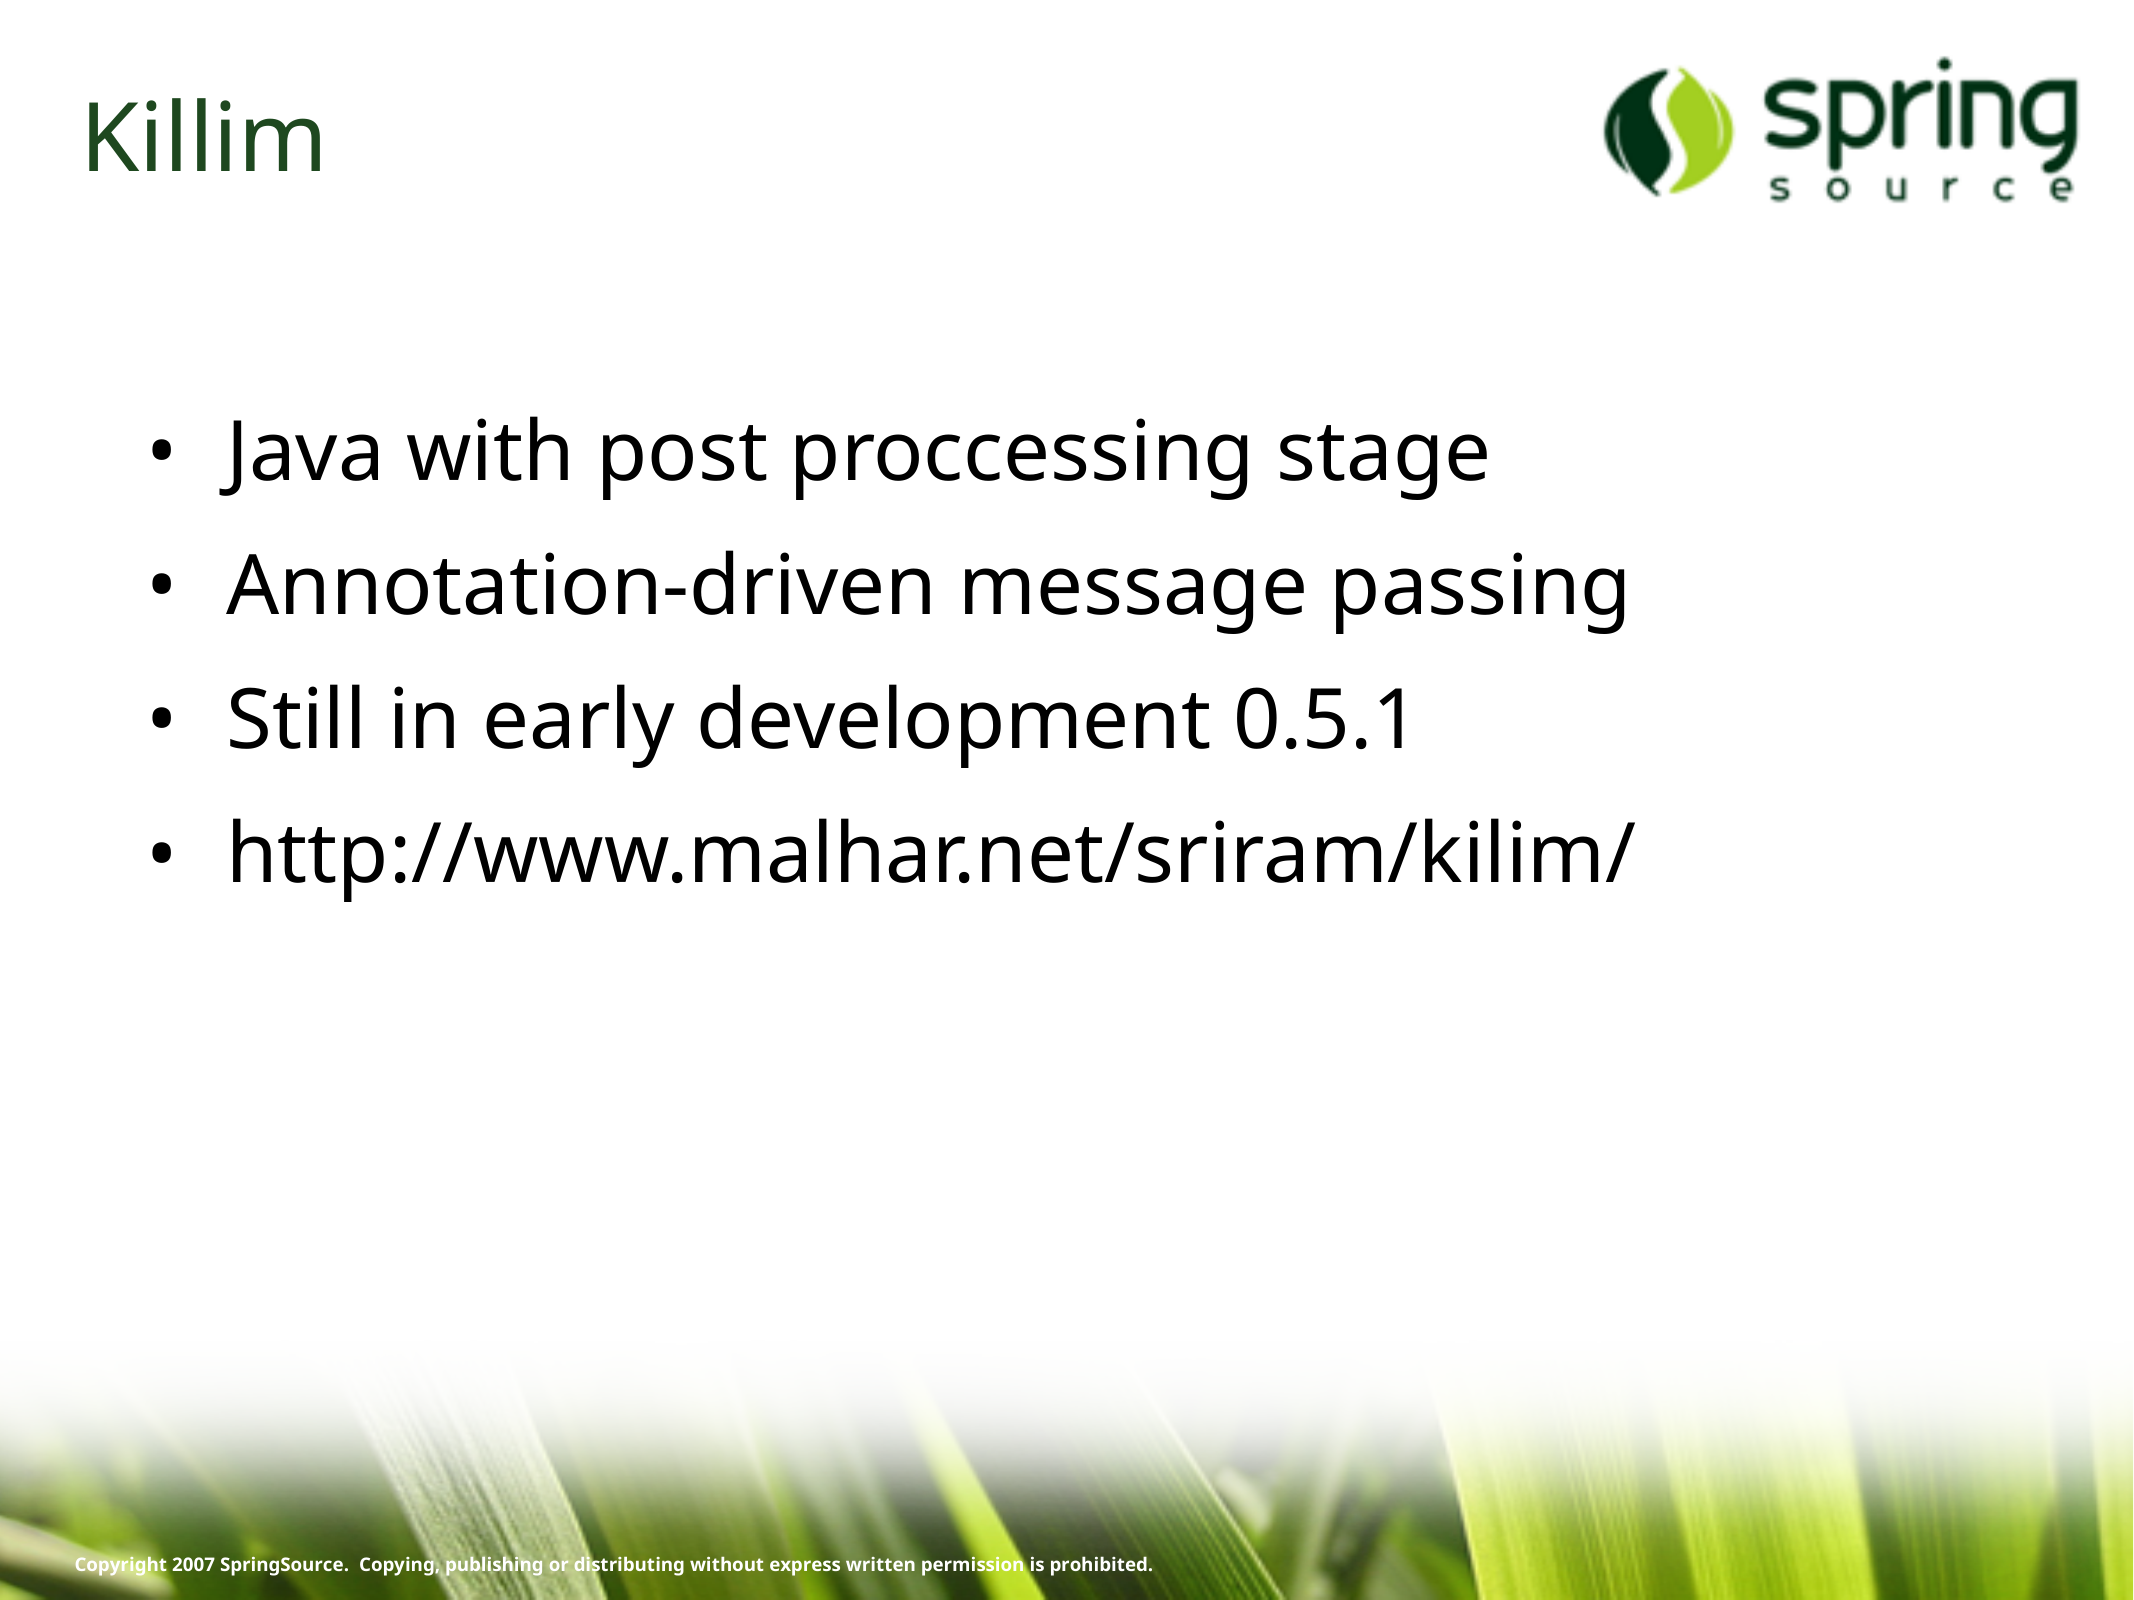

# Killim
Java with post proccessing stage
Annotation-driven message passing
Still in early development 0.5.1
http://www.malhar.net/sriram/kilim/